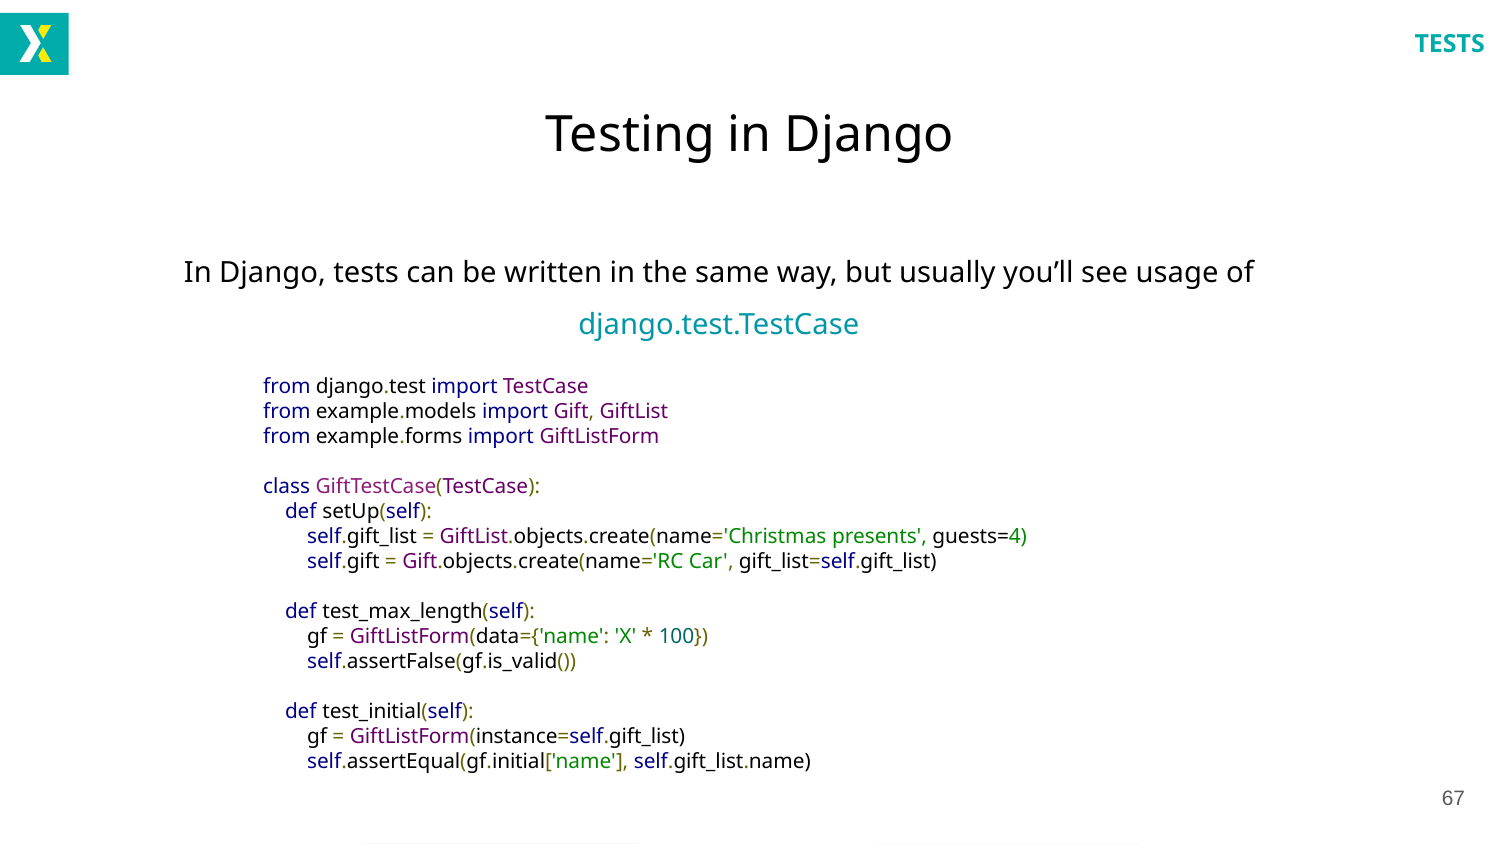

Testing in Django
In Django, tests can be written in the same way, but usually you’ll see usage of django.test.TestCase
from django.test import TestCase
from example.models import Gift, GiftList
from example.forms import GiftListForm
class GiftTestCase(TestCase):
 def setUp(self):
 self.gift_list = GiftList.objects.create(name='Christmas presents', guests=4)
 self.gift = Gift.objects.create(name='RC Car', gift_list=self.gift_list)
 def test_max_length(self):
 gf = GiftListForm(data={'name': 'X' * 100})
 self.assertFalse(gf.is_valid())
 def test_initial(self):
 gf = GiftListForm(instance=self.gift_list)
 self.assertEqual(gf.initial['name'], self.gift_list.name)